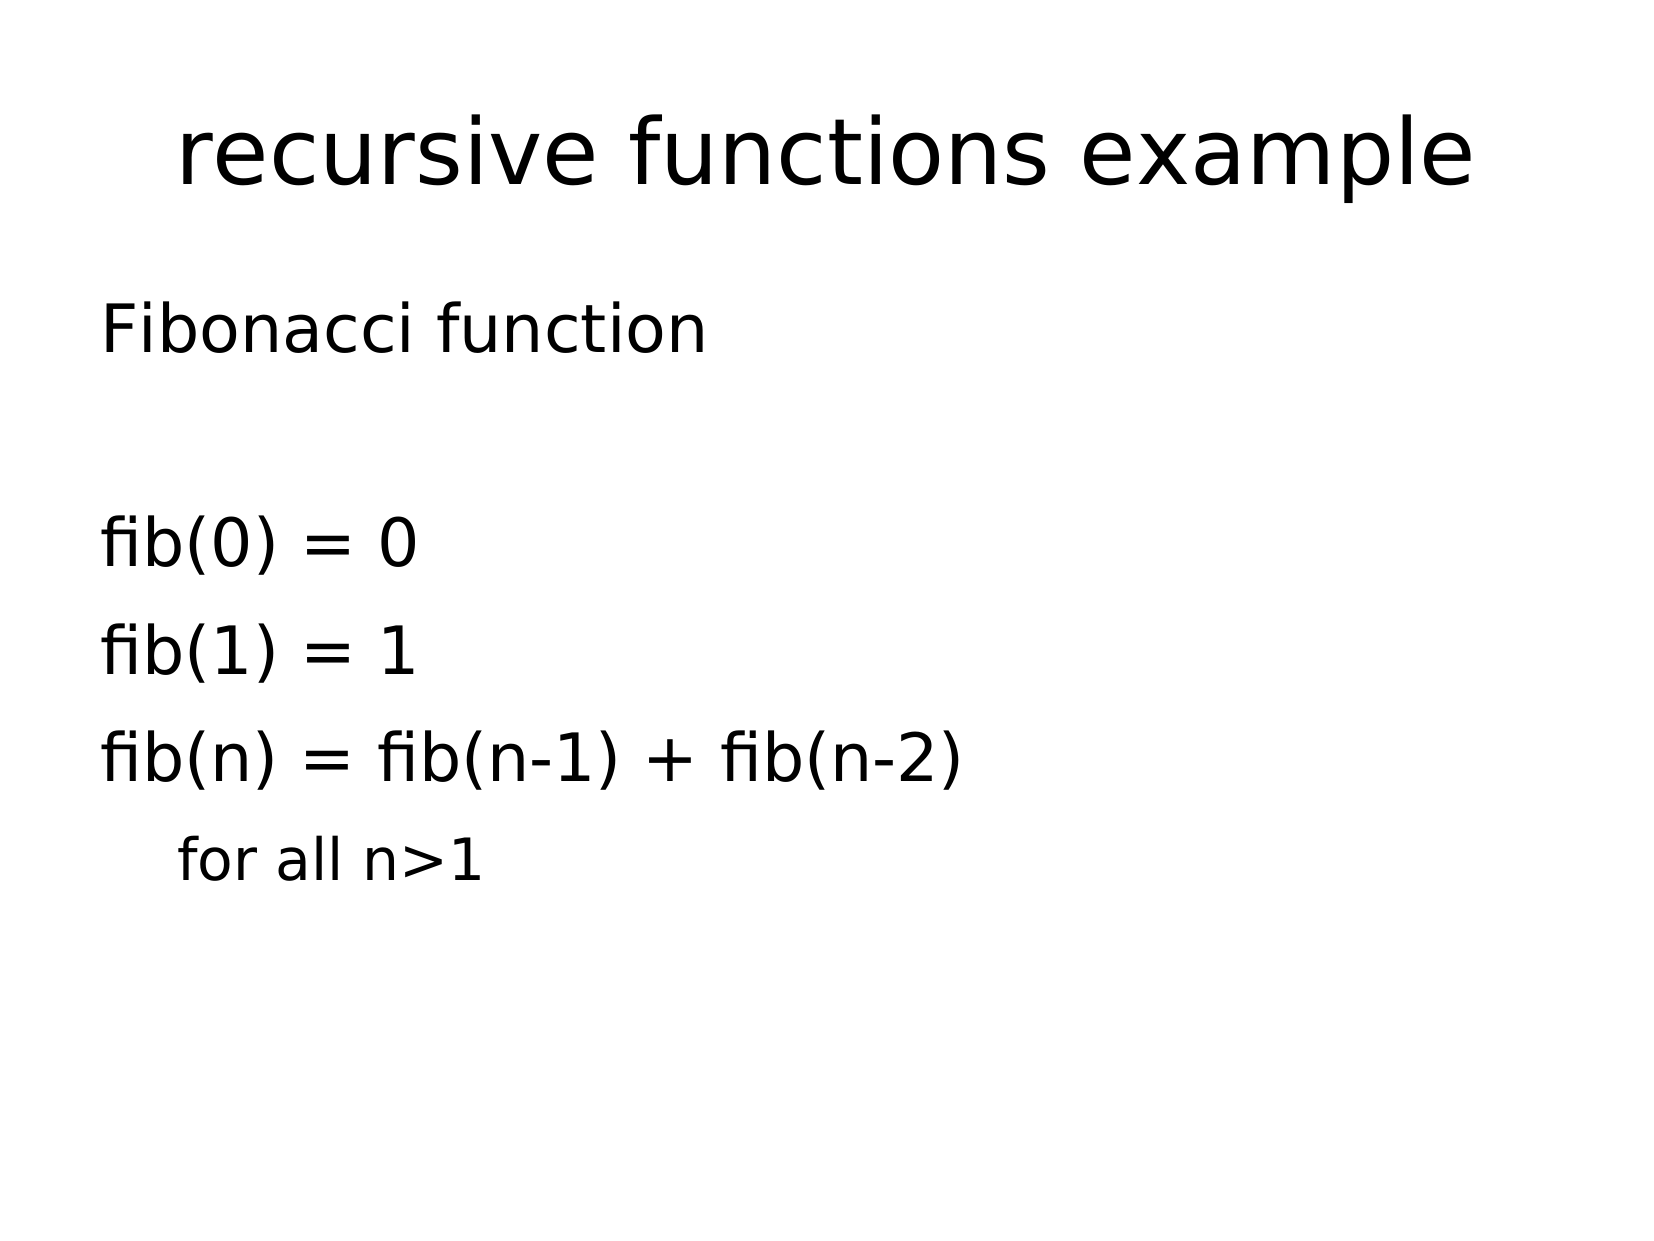

# recursive functions example
Fibonacci function
fib(0) = 0
fib(1) = 1
fib(n) = fib(n-1) + fib(n-2)
for all n>1